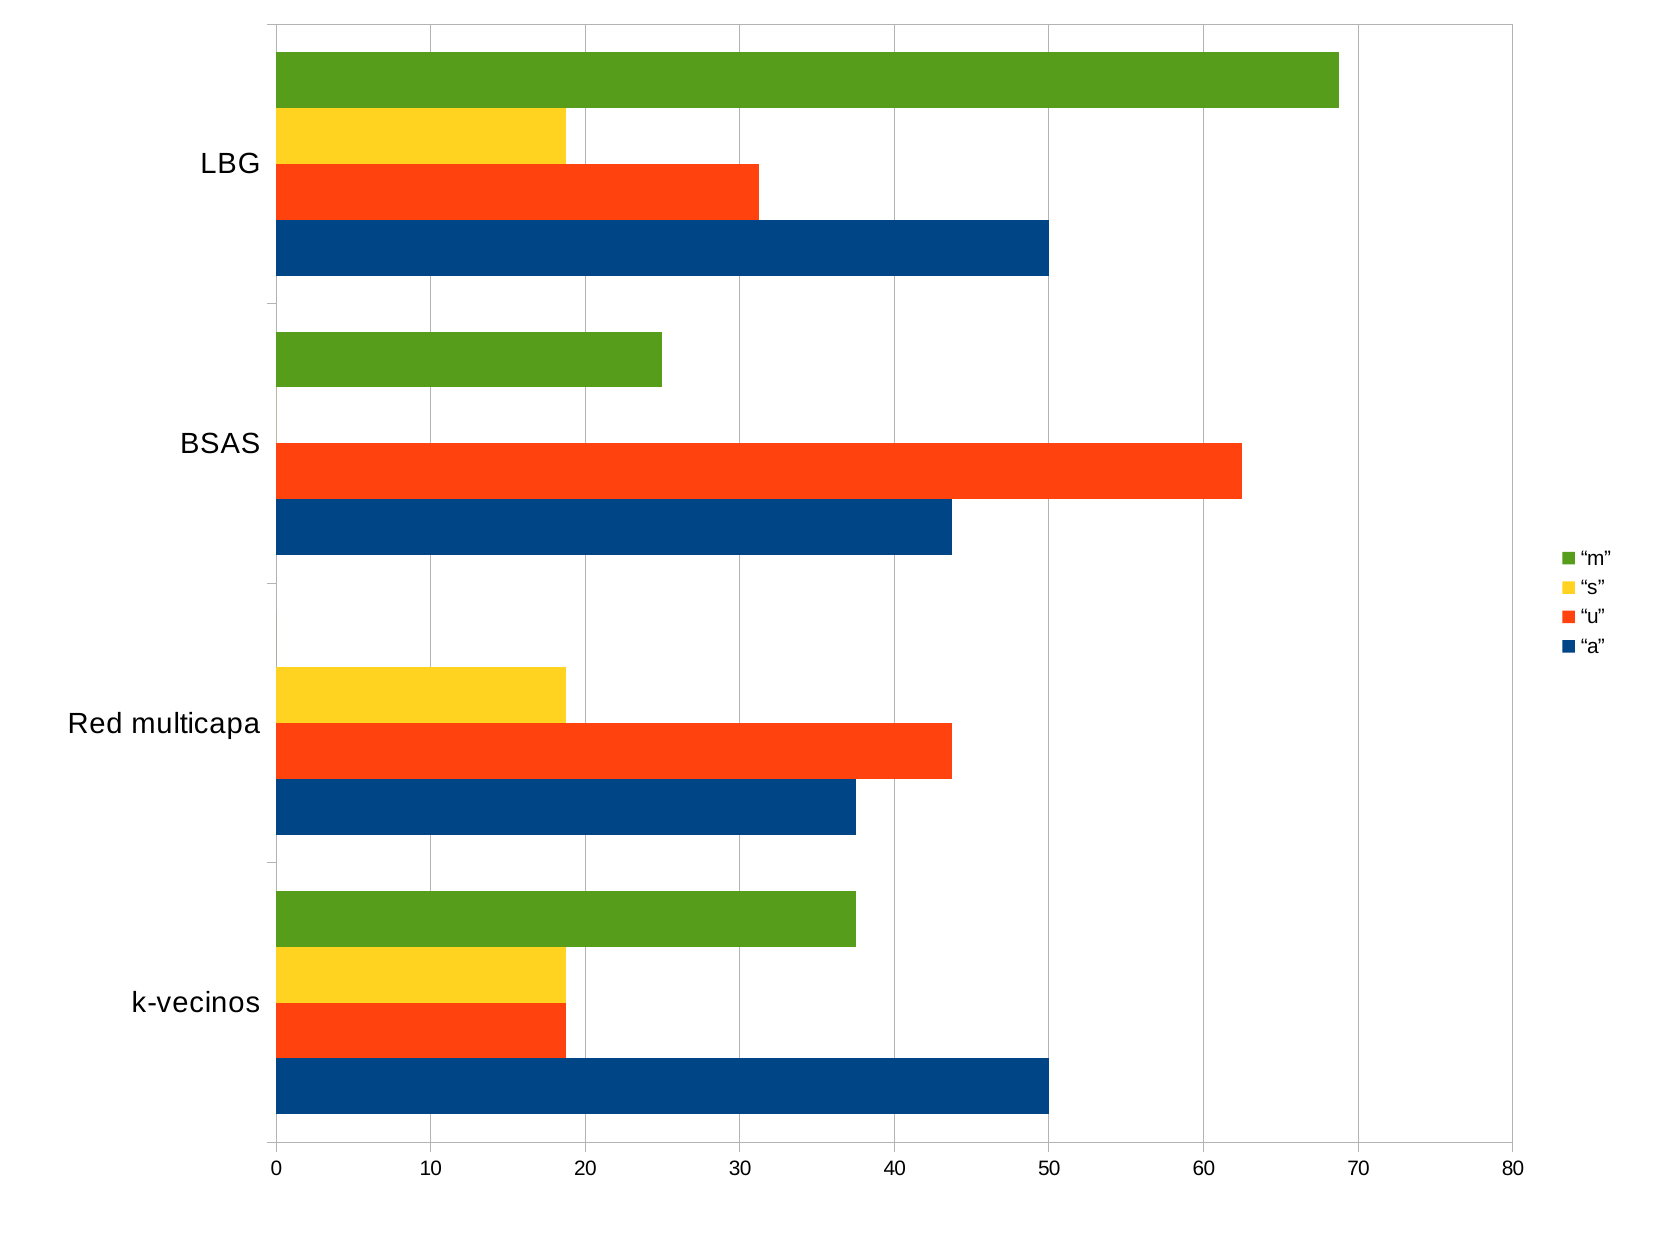

### Chart
| Category | “a” | “u” | “s” | “m” |
|---|---|---|---|---|
| k-vecinos | 50.0 | 18.75 | 18.75 | 37.5 |
| Red multicapa | 37.5 | 43.75 | 18.75 | 0.0 |
| BSAS | 43.75 | 62.5 | 0.0 | 25.0 |
| LBG | 50.0 | 31.25 | 18.75 | 68.75 |